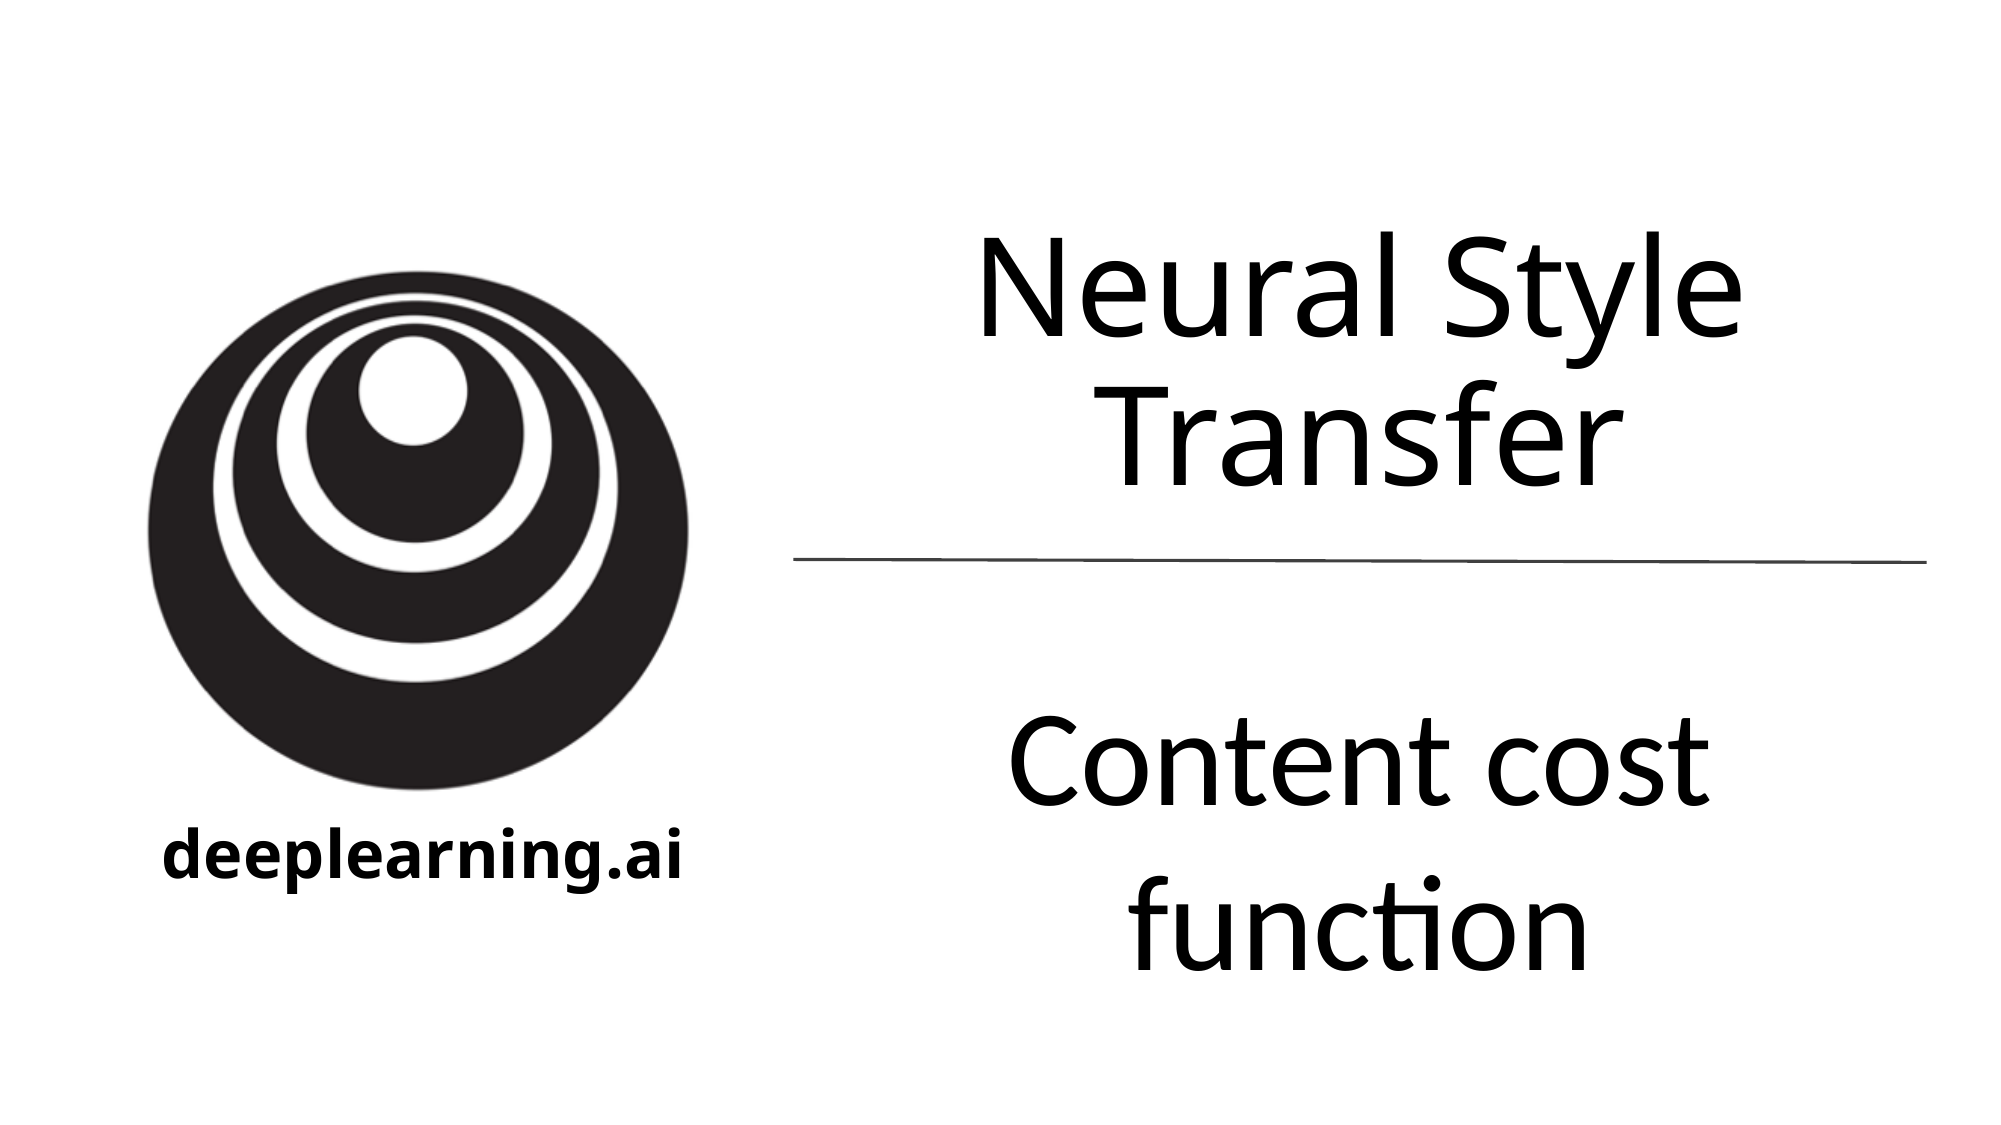

Neural Style Transfer
deeplearning.ai
Content cost function